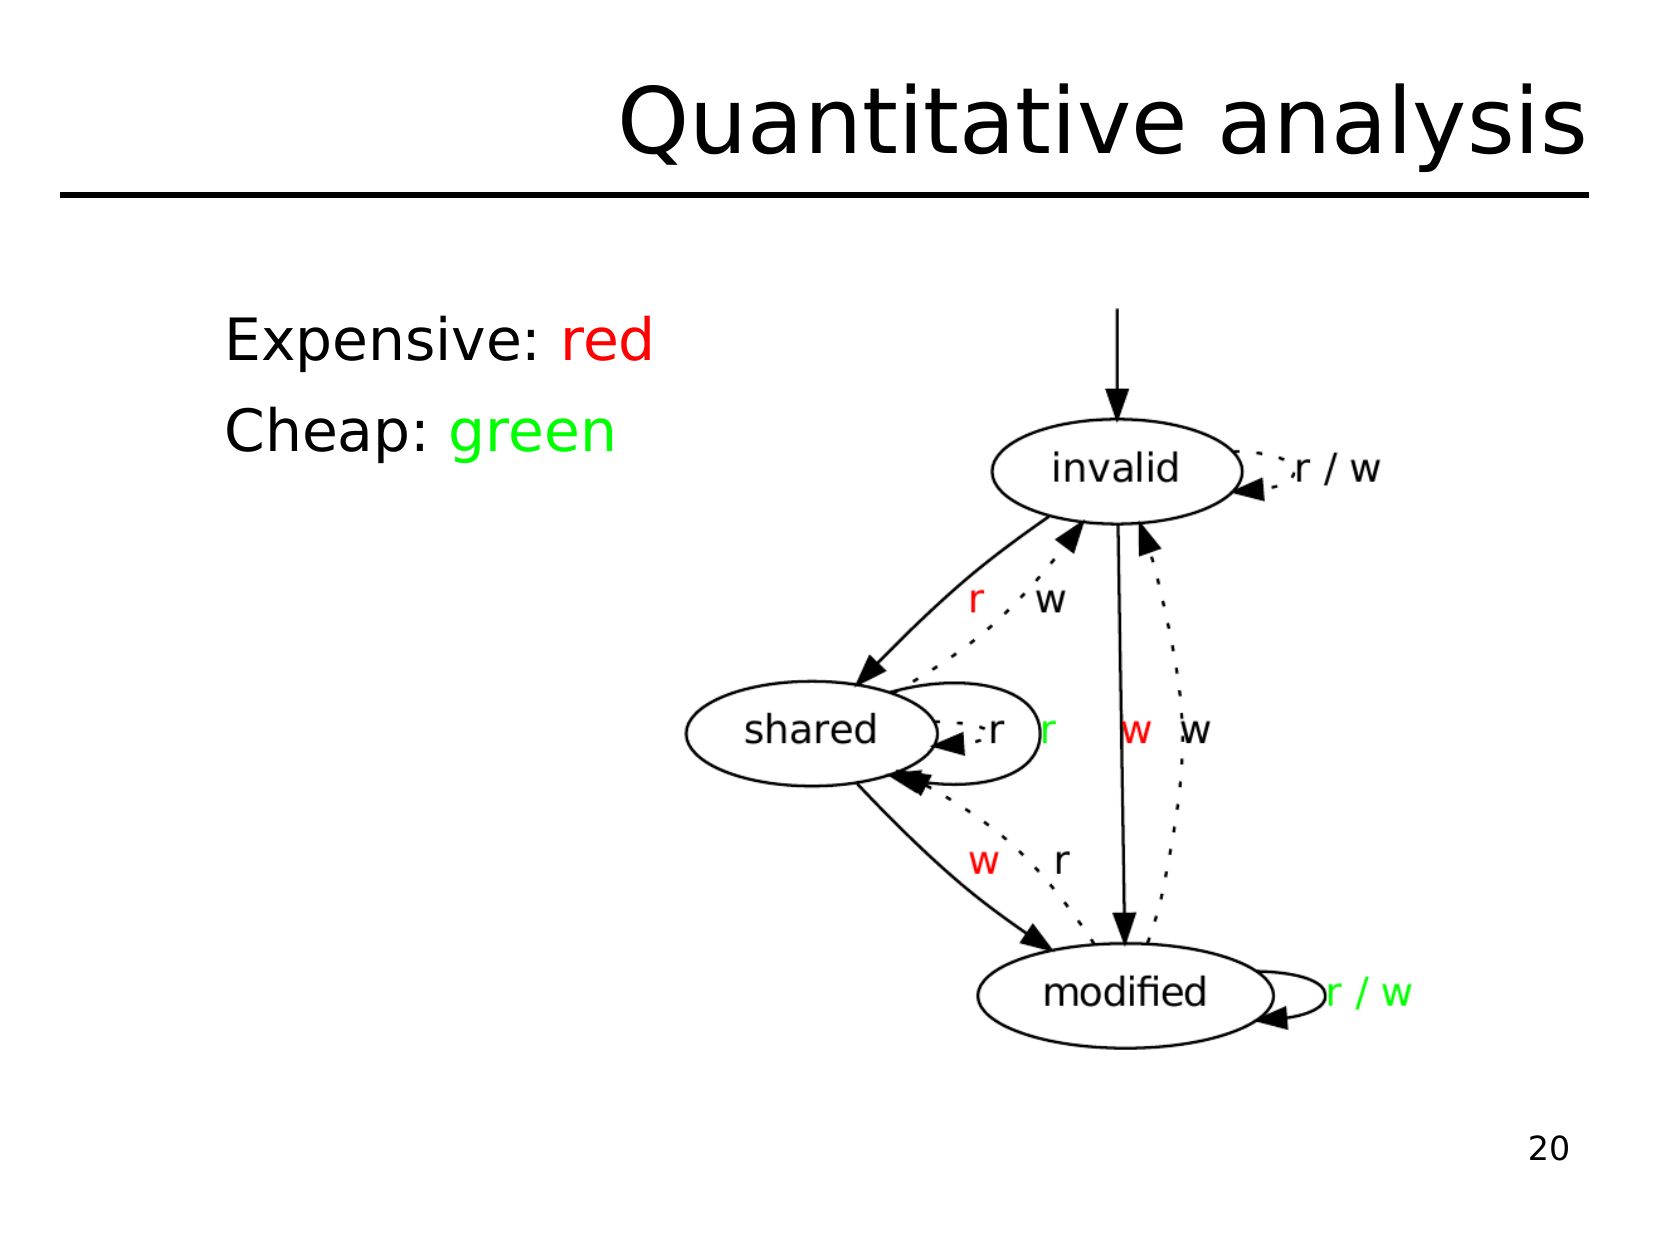

# Quantitative analysis
Expensive: red
Cheap: green
20